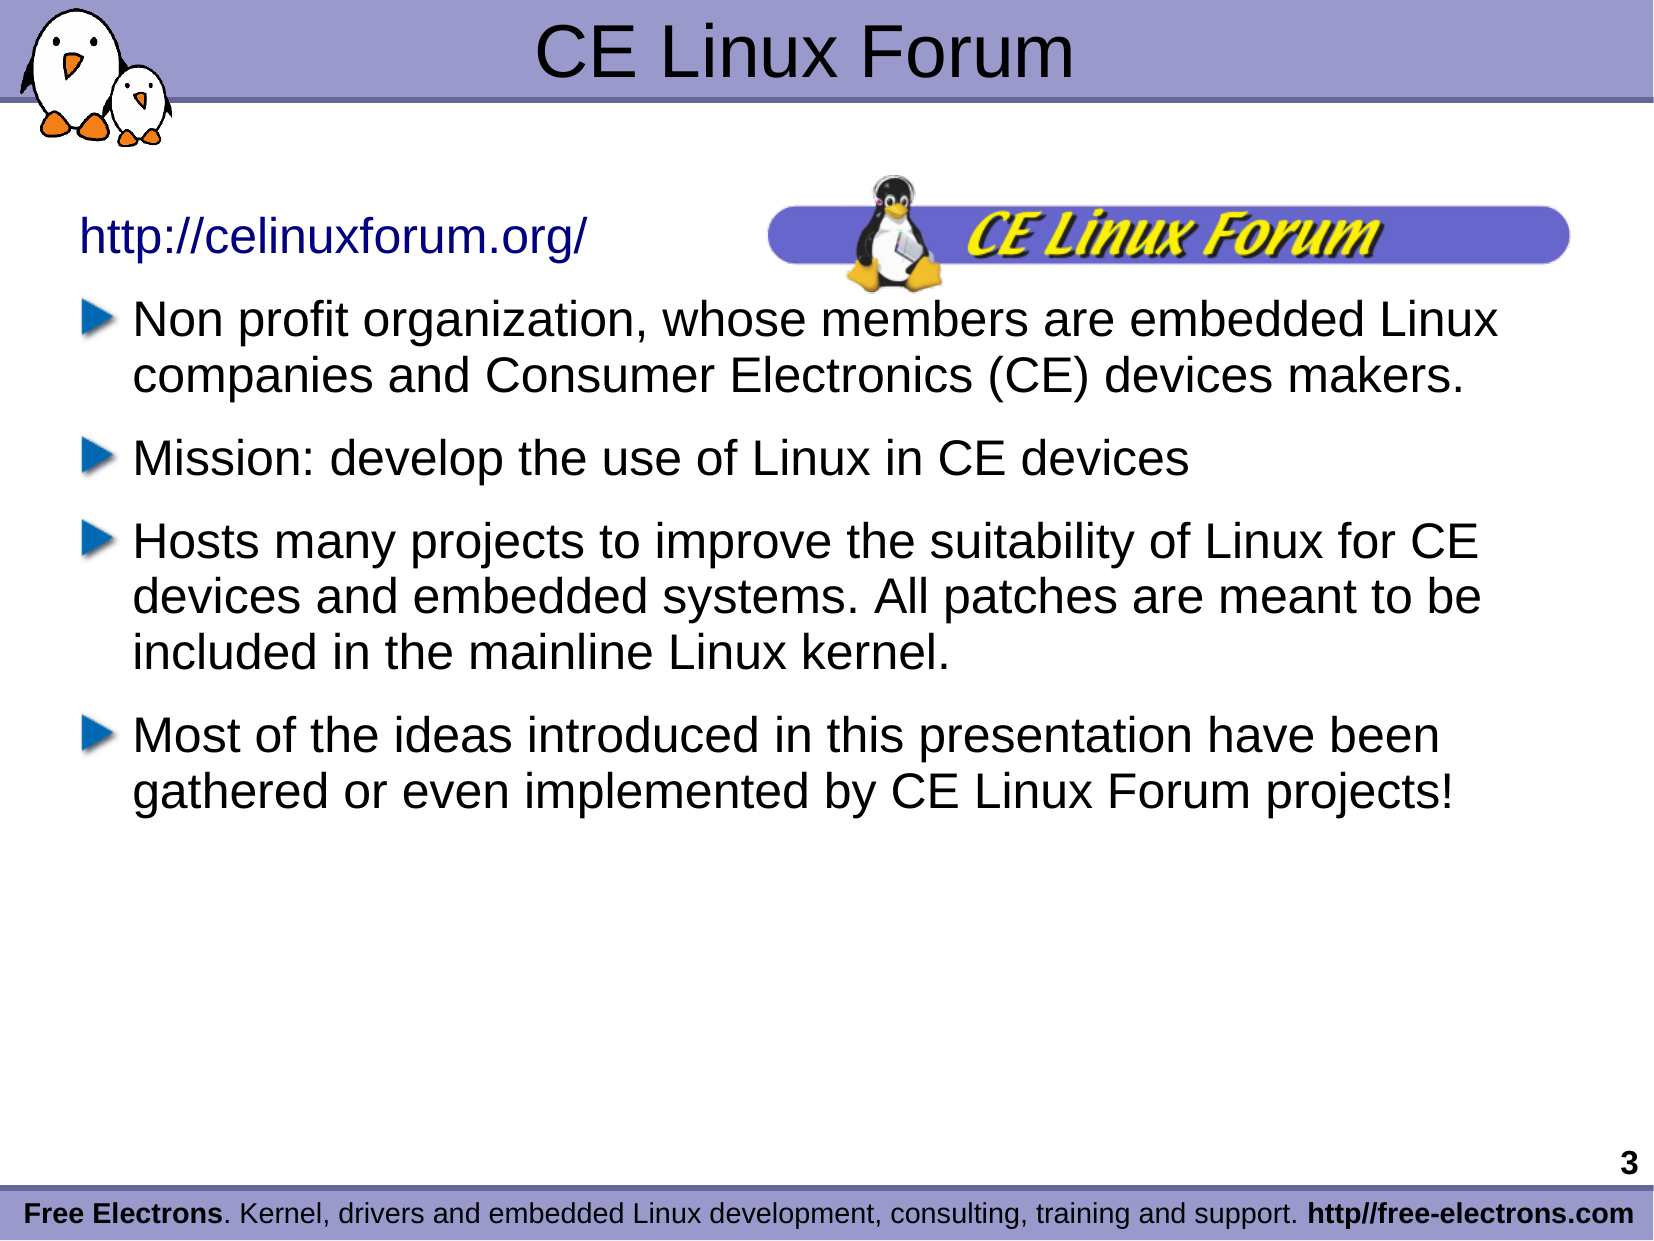

# CE Linux Forum
http://celinuxforum.org/
Non profit organization, whose members are embedded Linux companies and Consumer Electronics (CE) devices makers.
Mission: develop the use of Linux in CE devices
Hosts many projects to improve the suitability of Linux for CE devices and embedded systems. All patches are meant to be included in the mainline Linux kernel.
Most of the ideas introduced in this presentation have been gathered or even implemented by CE Linux Forum projects!